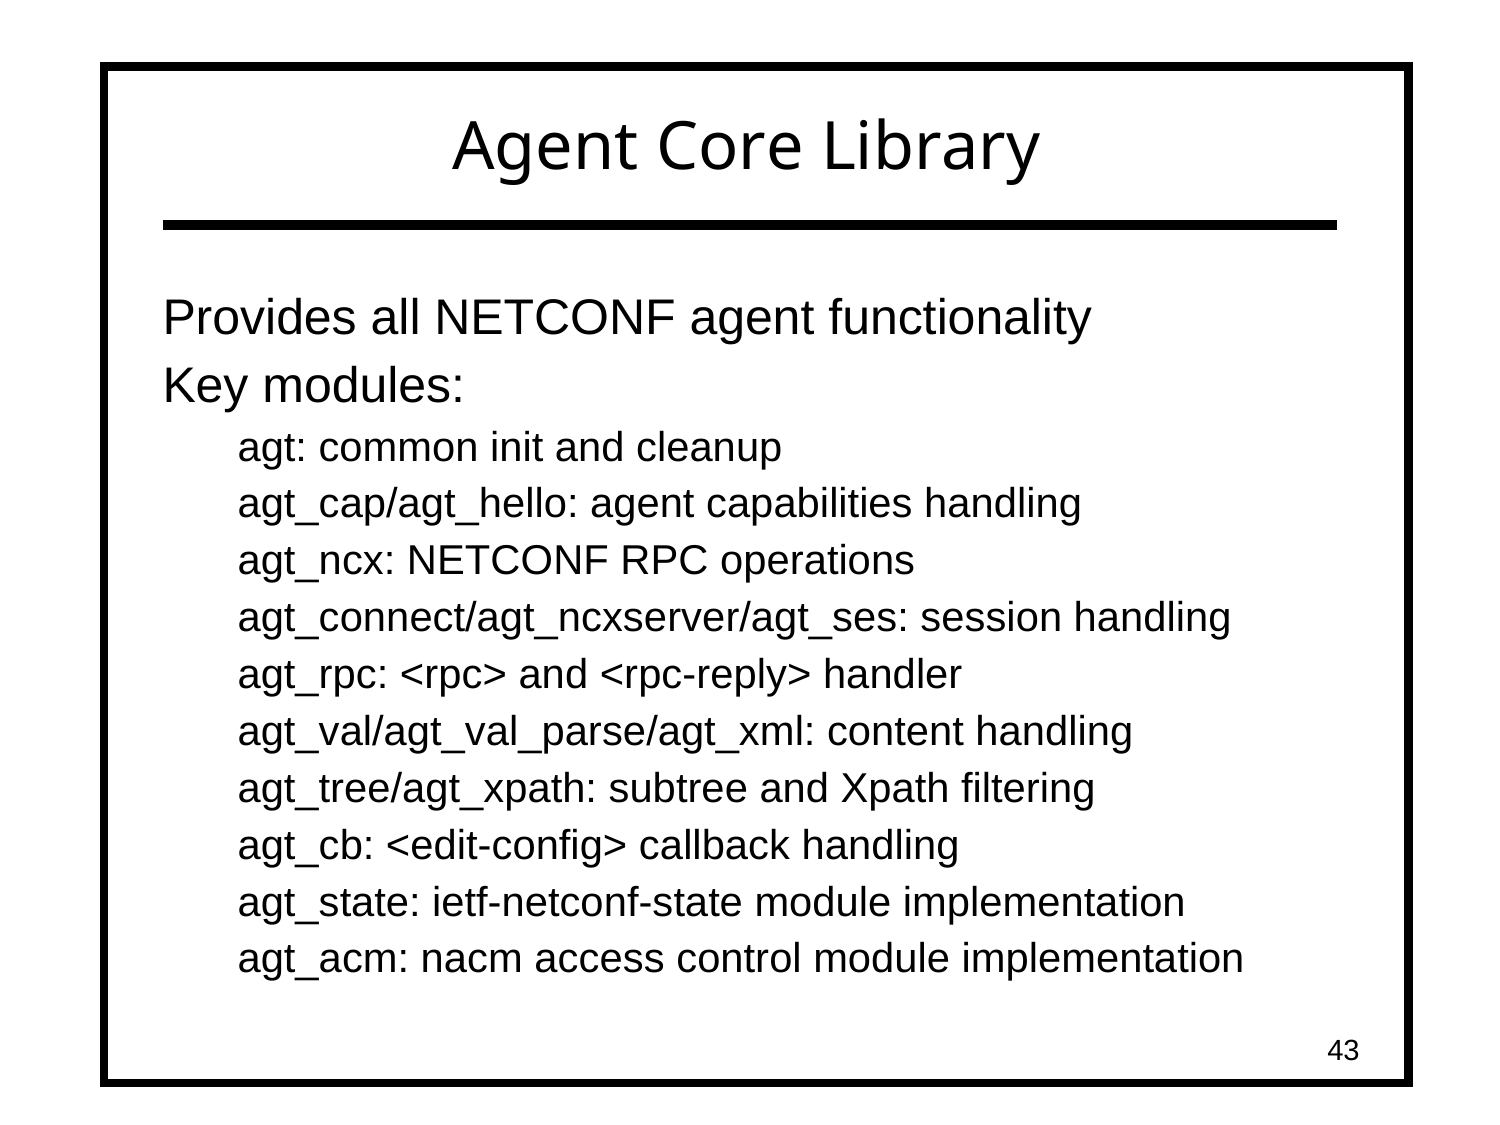

# Agent Core Library
Provides all NETCONF agent functionality
Key modules:
agt: common init and cleanup
agt_cap/agt_hello: agent capabilities handling
agt_ncx: NETCONF RPC operations
agt_connect/agt_ncxserver/agt_ses: session handling
agt_rpc: <rpc> and <rpc-reply> handler
agt_val/agt_val_parse/agt_xml: content handling
agt_tree/agt_xpath: subtree and Xpath filtering
agt_cb: <edit-config> callback handling
agt_state: ietf-netconf-state module implementation
agt_acm: nacm access control module implementation
43